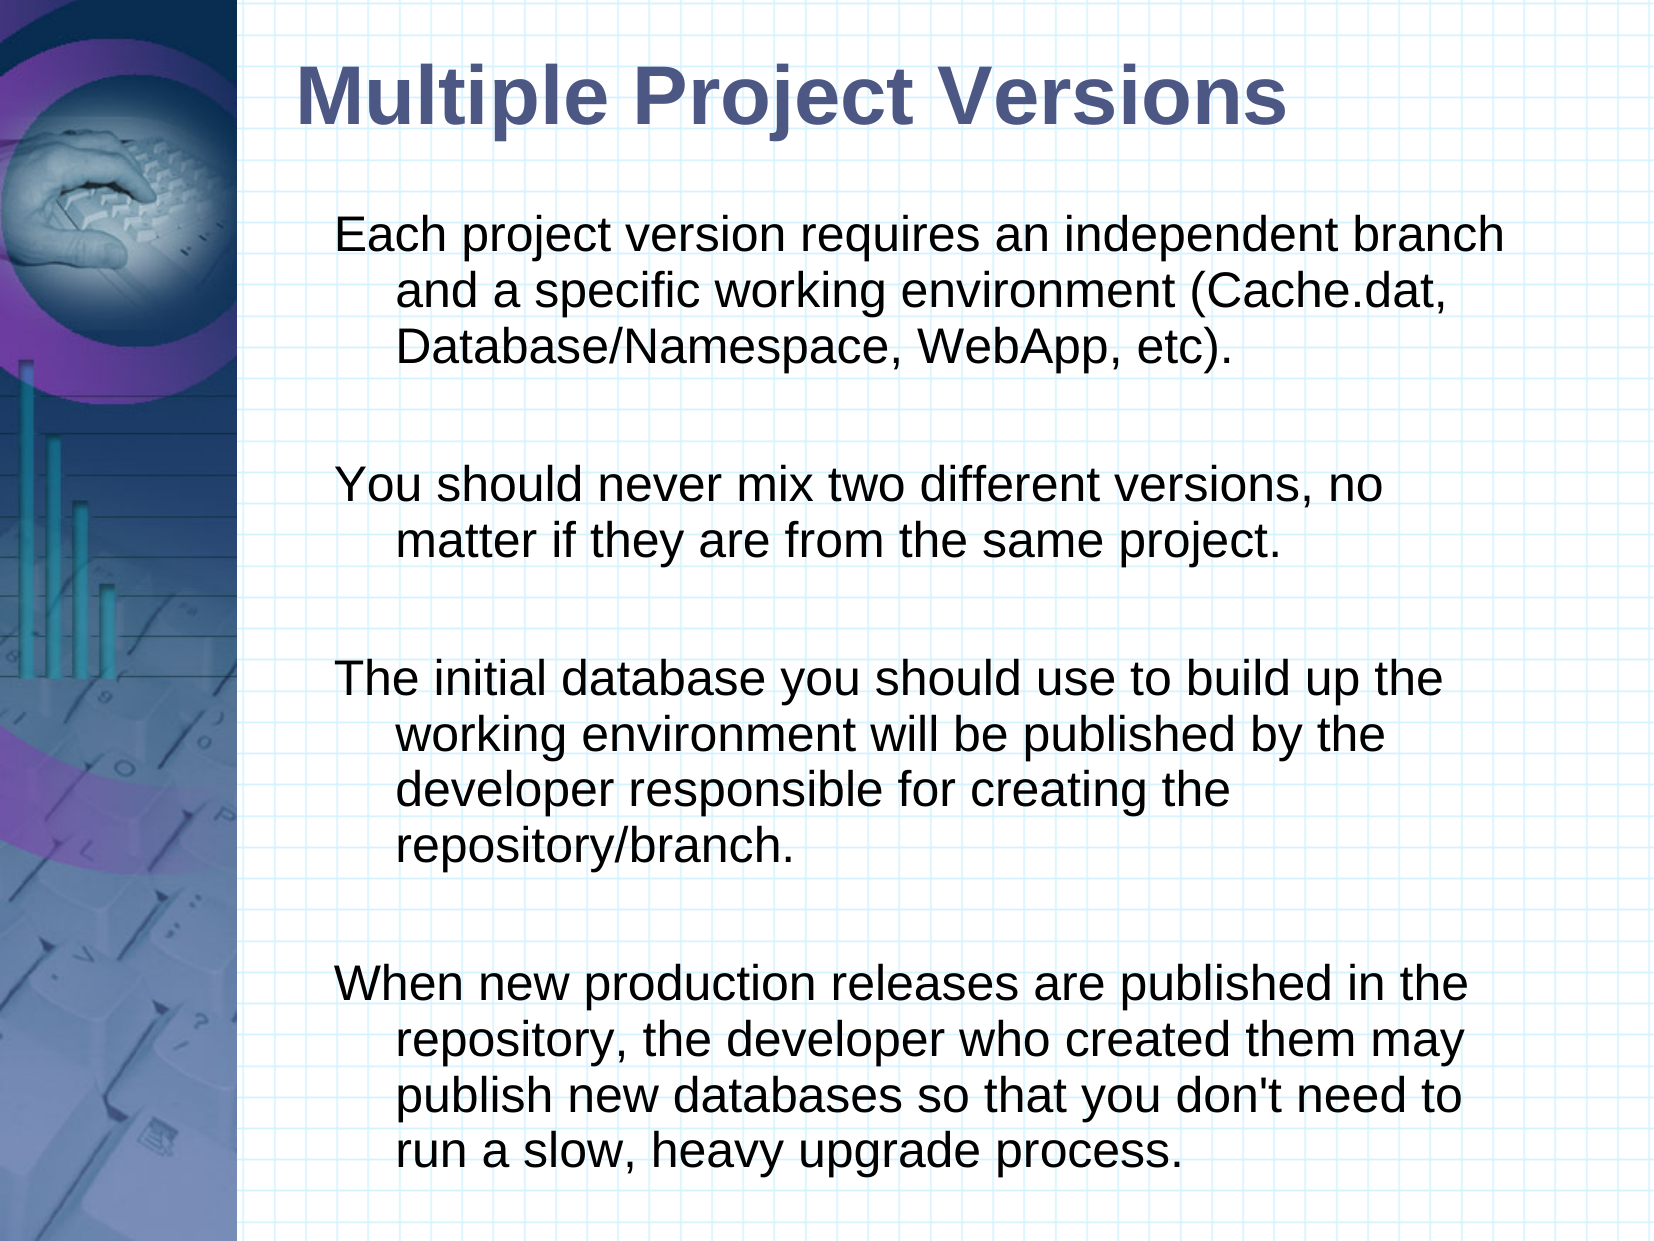

# Multiple Project Versions
Each project version requires an independent branch and a specific working environment (Cache.dat, Database/Namespace, WebApp, etc).
You should never mix two different versions, no matter if they are from the same project.
The initial database you should use to build up the working environment will be published by the developer responsible for creating the repository/branch.
When new production releases are published in the repository, the developer who created them may publish new databases so that you don't need to run a slow, heavy upgrade process.